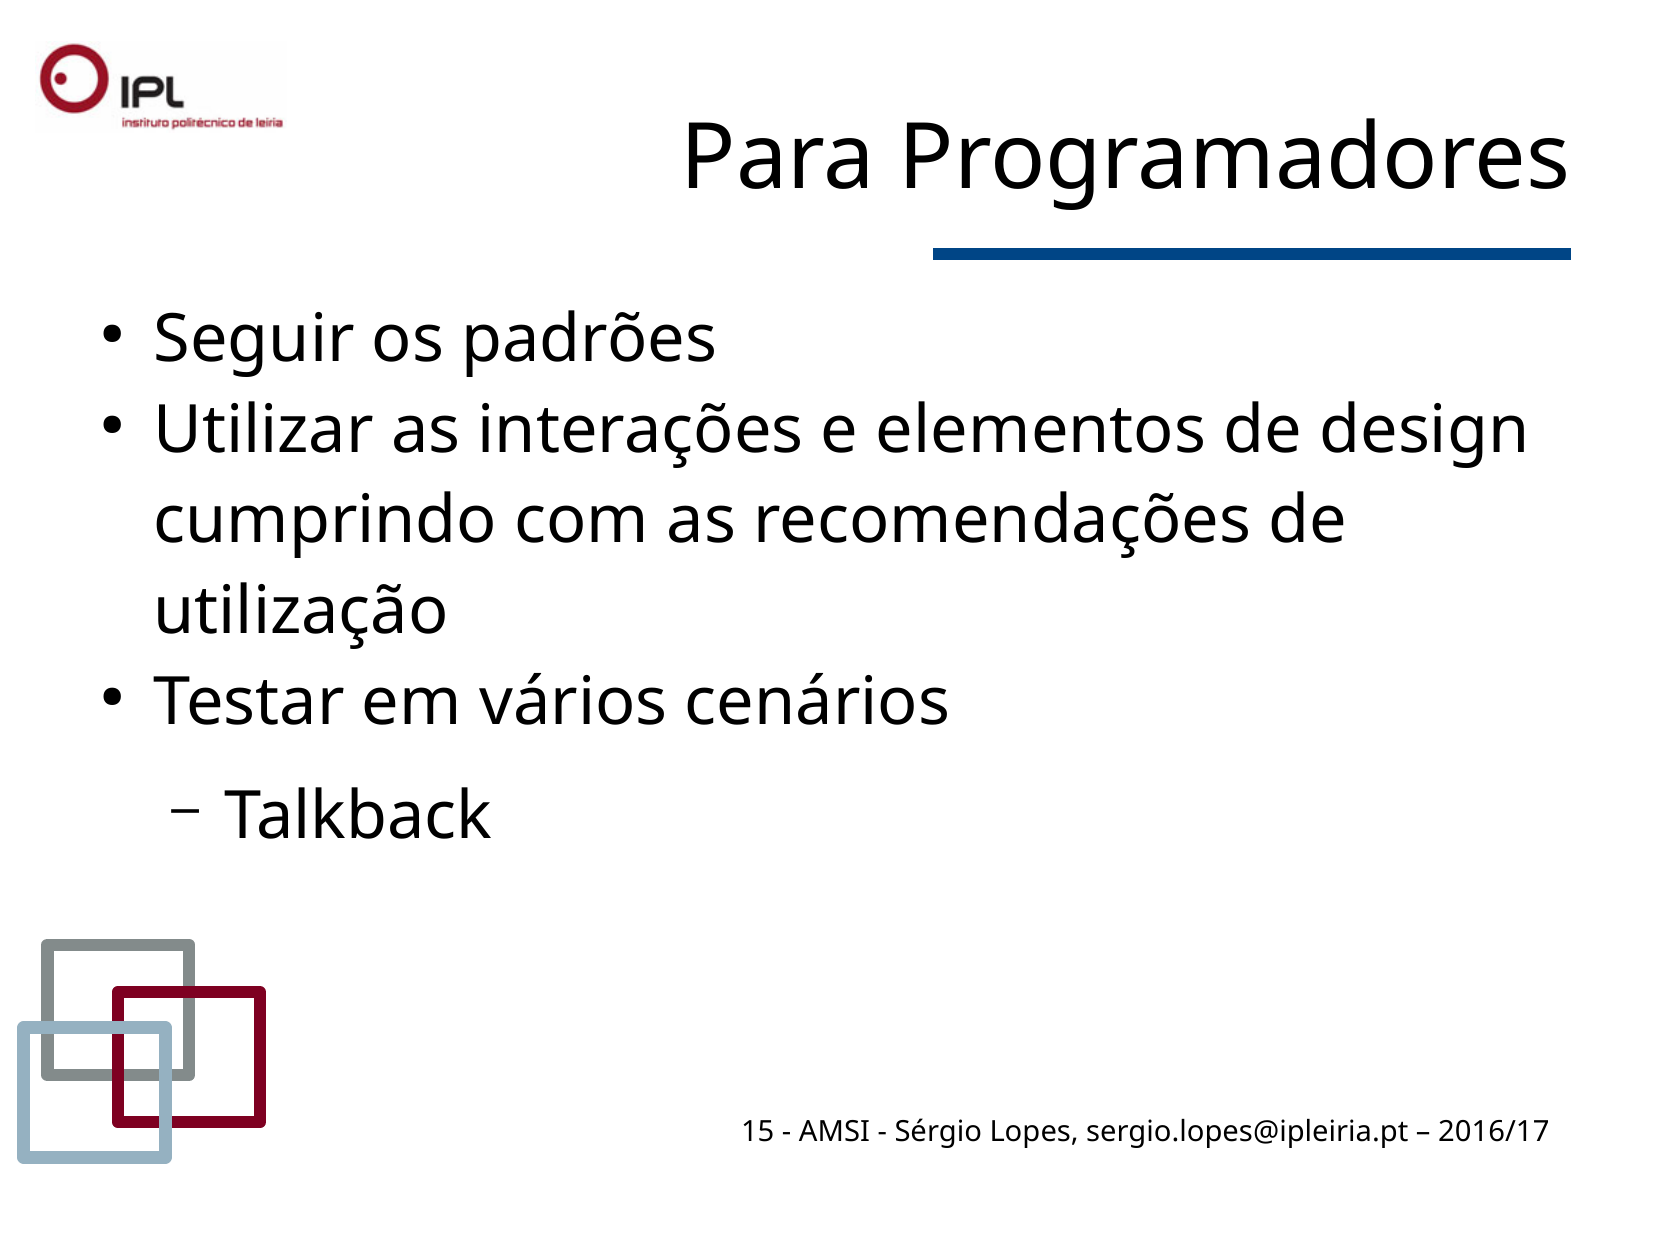

# Para Programadores
Seguir os padrões
Utilizar as interações e elementos de design cumprindo com as recomendações de utilização
Testar em vários cenários
Talkback
15 - AMSI - Sérgio Lopes, sergio.lopes@ipleiria.pt – 2016/17